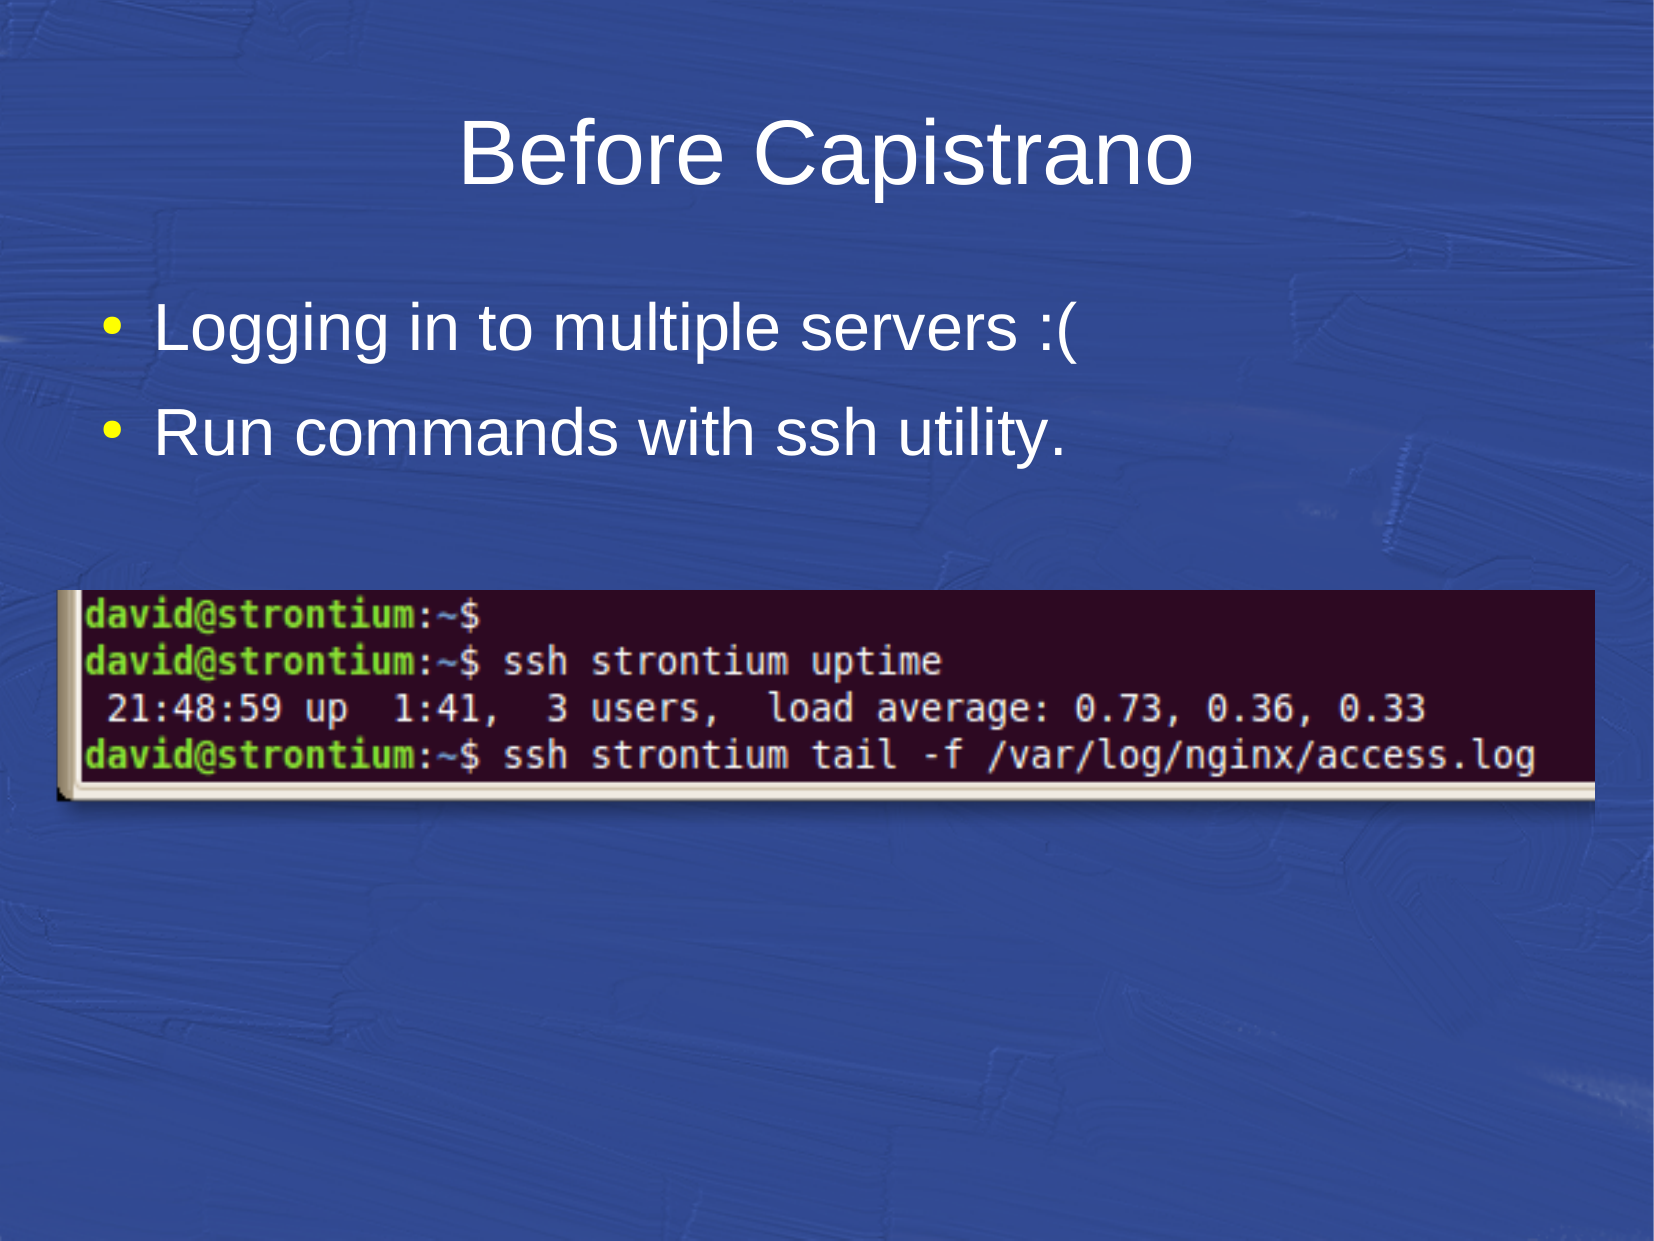

# Before Capistrano
Logging in to multiple servers :(
Run commands with ssh utility.